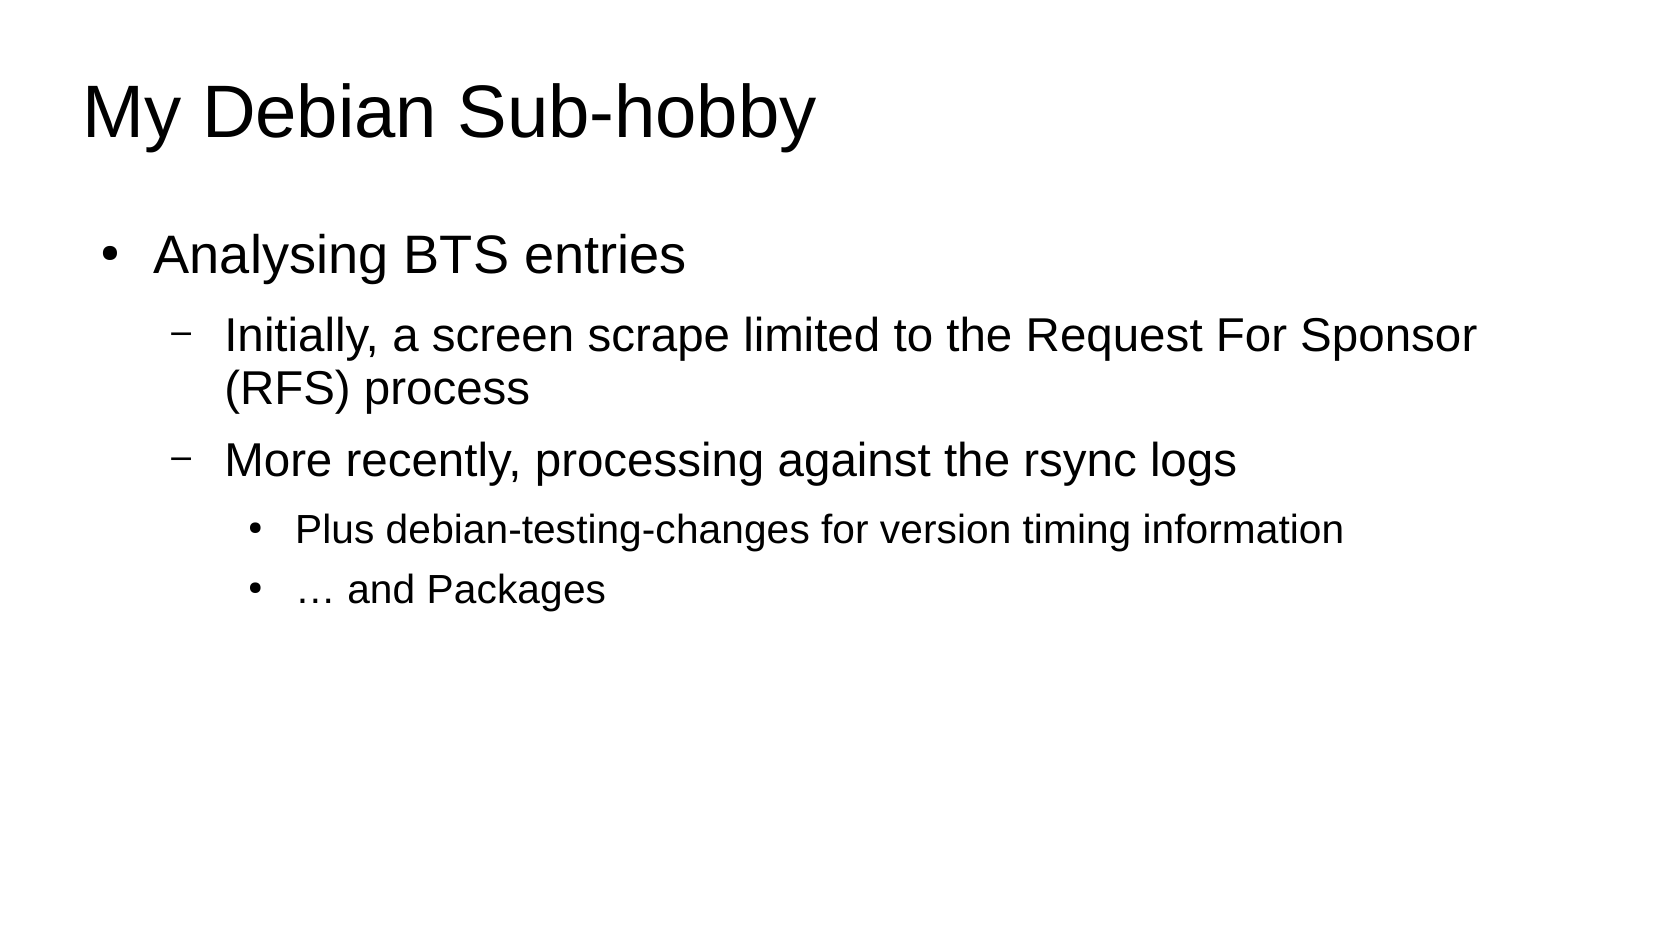

# My Debian Sub-hobby
Analysing BTS entries
Initially, a screen scrape limited to the Request For Sponsor (RFS) process
More recently, processing against the rsync logs
Plus debian-testing-changes for version timing information
… and Packages